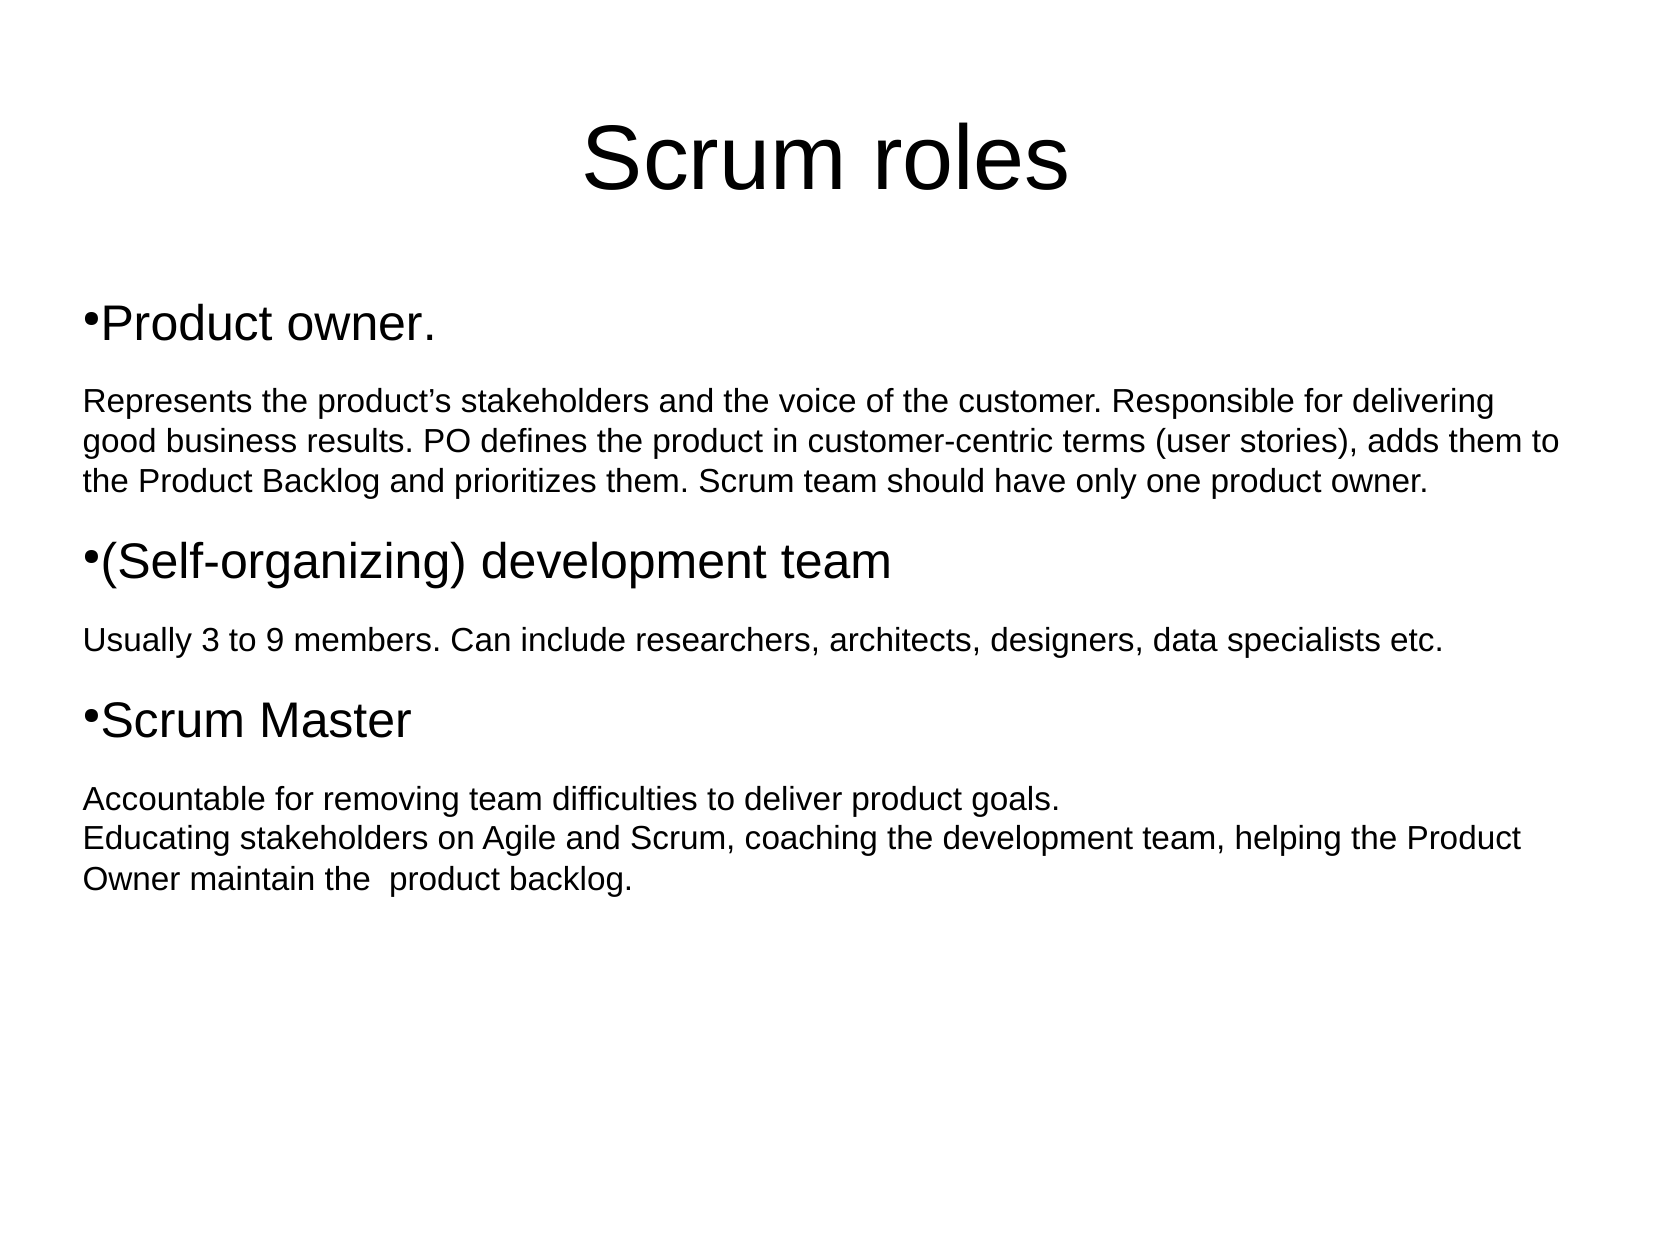

# Scrum roles
Product owner.
Represents the product’s stakeholders and the voice of the customer. Responsible for delivering good business results. PO defines the product in customer-centric terms (user stories), adds them to the Product Backlog and prioritizes them. Scrum team should have only one product owner.
(Self-organizing) development team
Usually 3 to 9 members. Can include researchers, architects, designers, data specialists etc.
Scrum Master
Accountable for removing team difficulties to deliver product goals.
Educating stakeholders on Agile and Scrum, coaching the development team, helping the Product Owner maintain the product backlog.